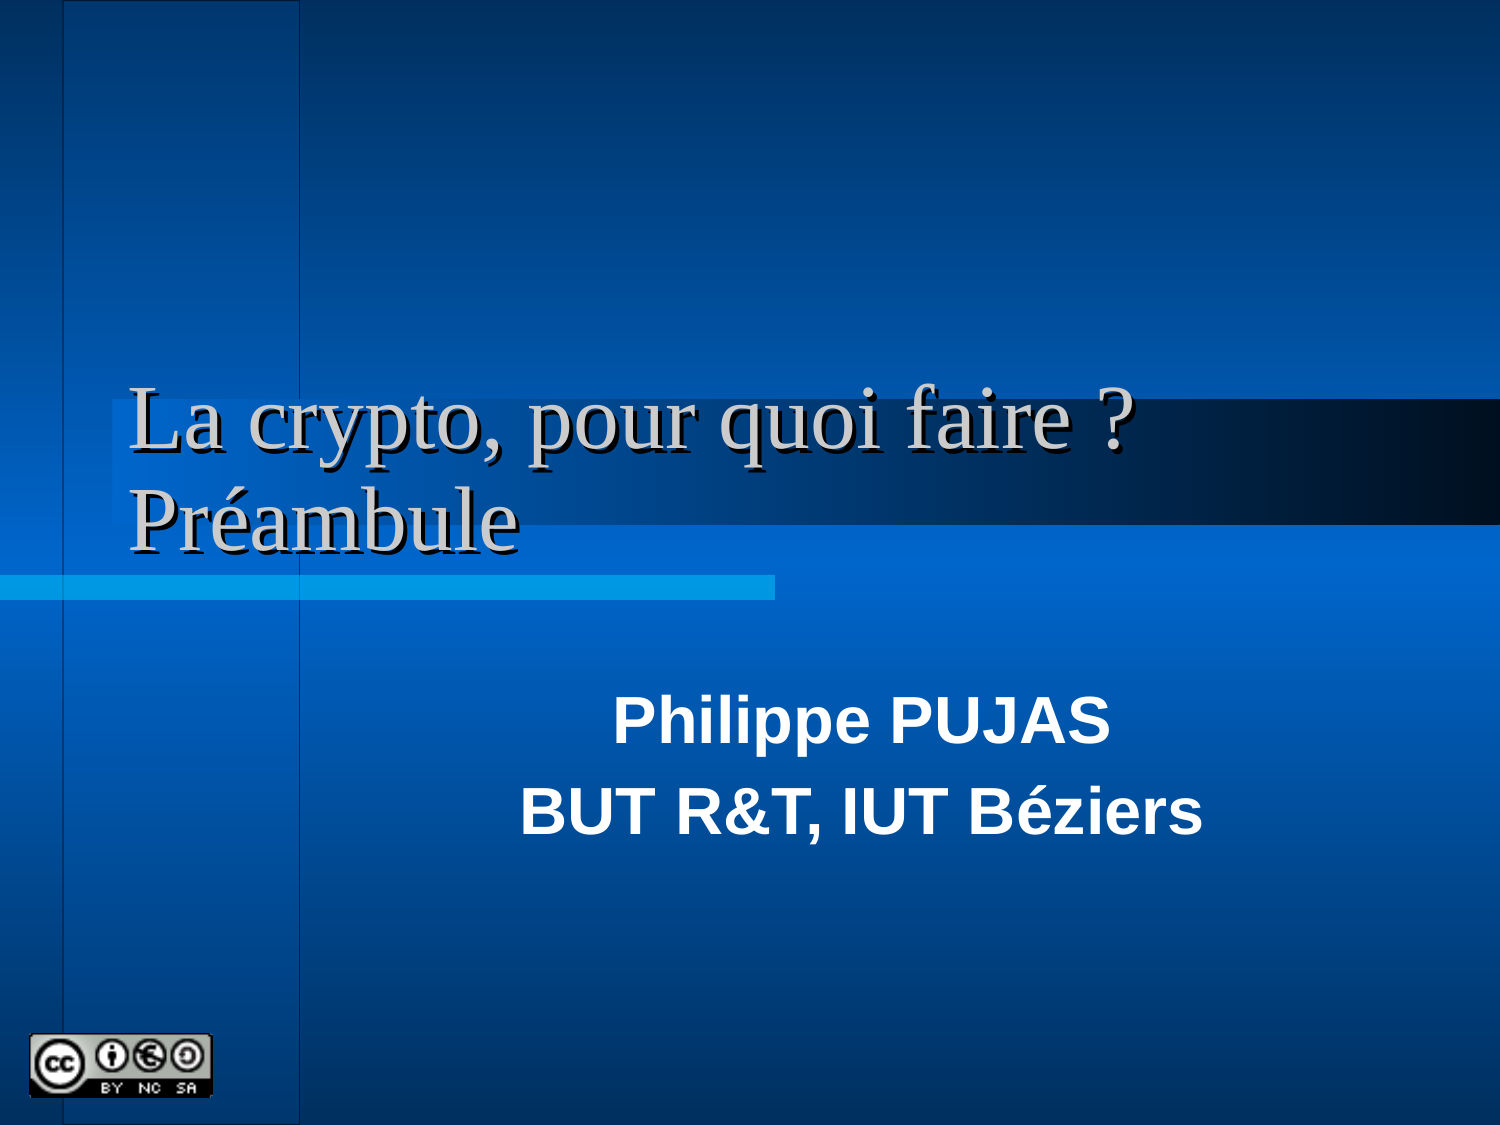

# La crypto, pour quoi faire ? Préambule
Philippe PUJAS
BUT R&T, IUT Béziers